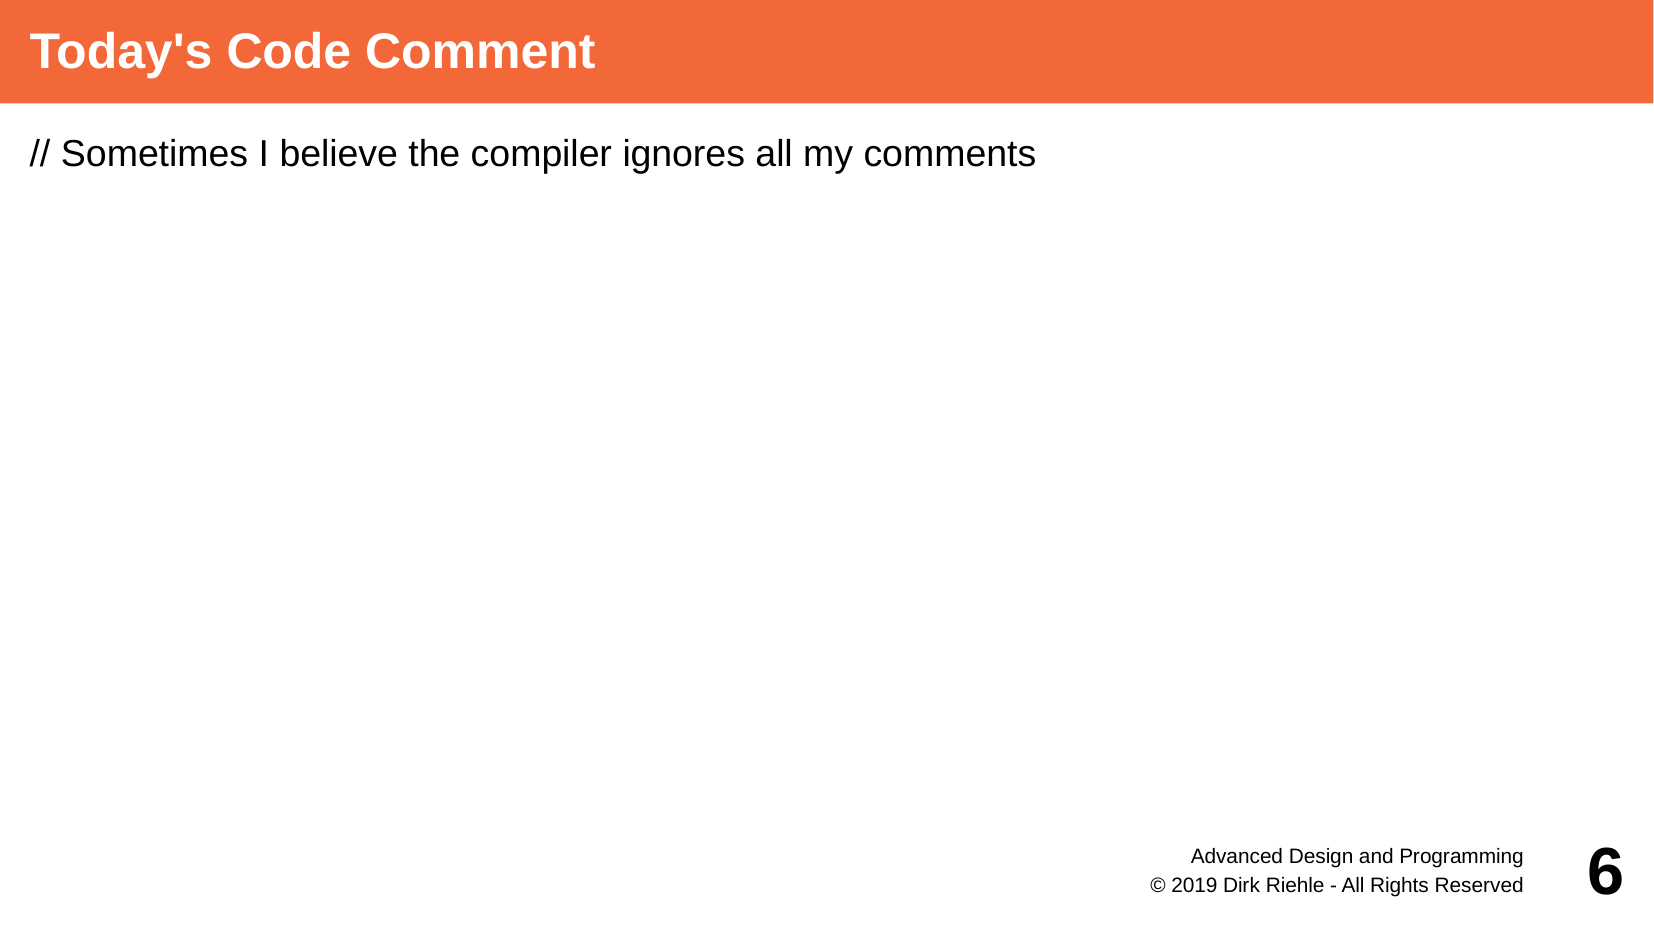

# Today's Code Comment
// Sometimes I believe the compiler ignores all my comments
Advanced Design and Programming
6
© 2019 Dirk Riehle - All Rights Reserved